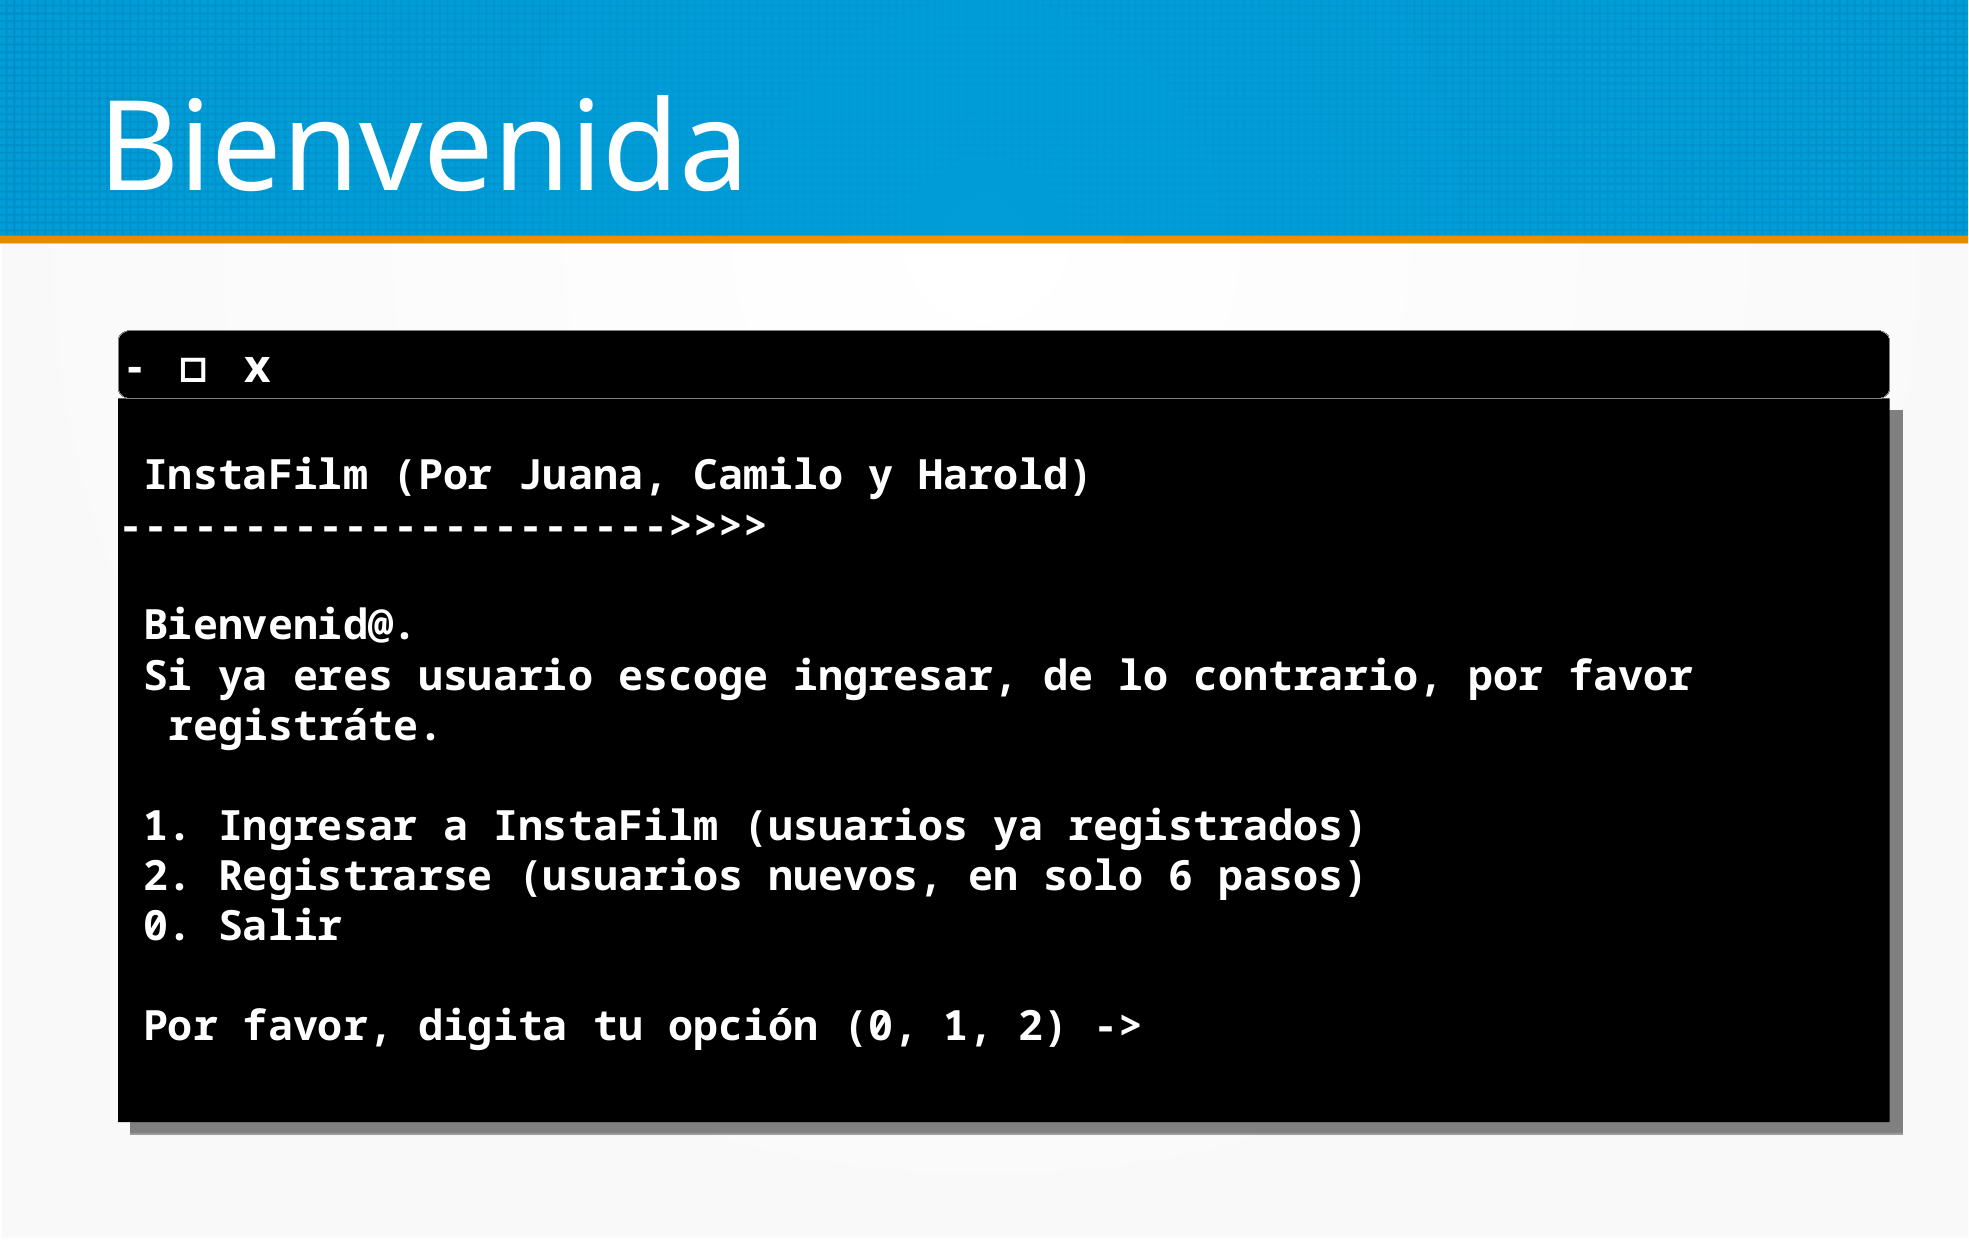

# Bienvenida
- □ x
 InstaFilm (Por Juana, Camilo y Harold)
---------------------->>>>
 Bienvenid@.
 Si ya eres usuario escoge ingresar, de lo contrario, por favor
 registráte.
 1. Ingresar a InstaFilm (usuarios ya registrados)
 2. Registrarse (usuarios nuevos, en solo 6 pasos)
 0. Salir
 Por favor, digita tu opción (0, 1, 2) ->